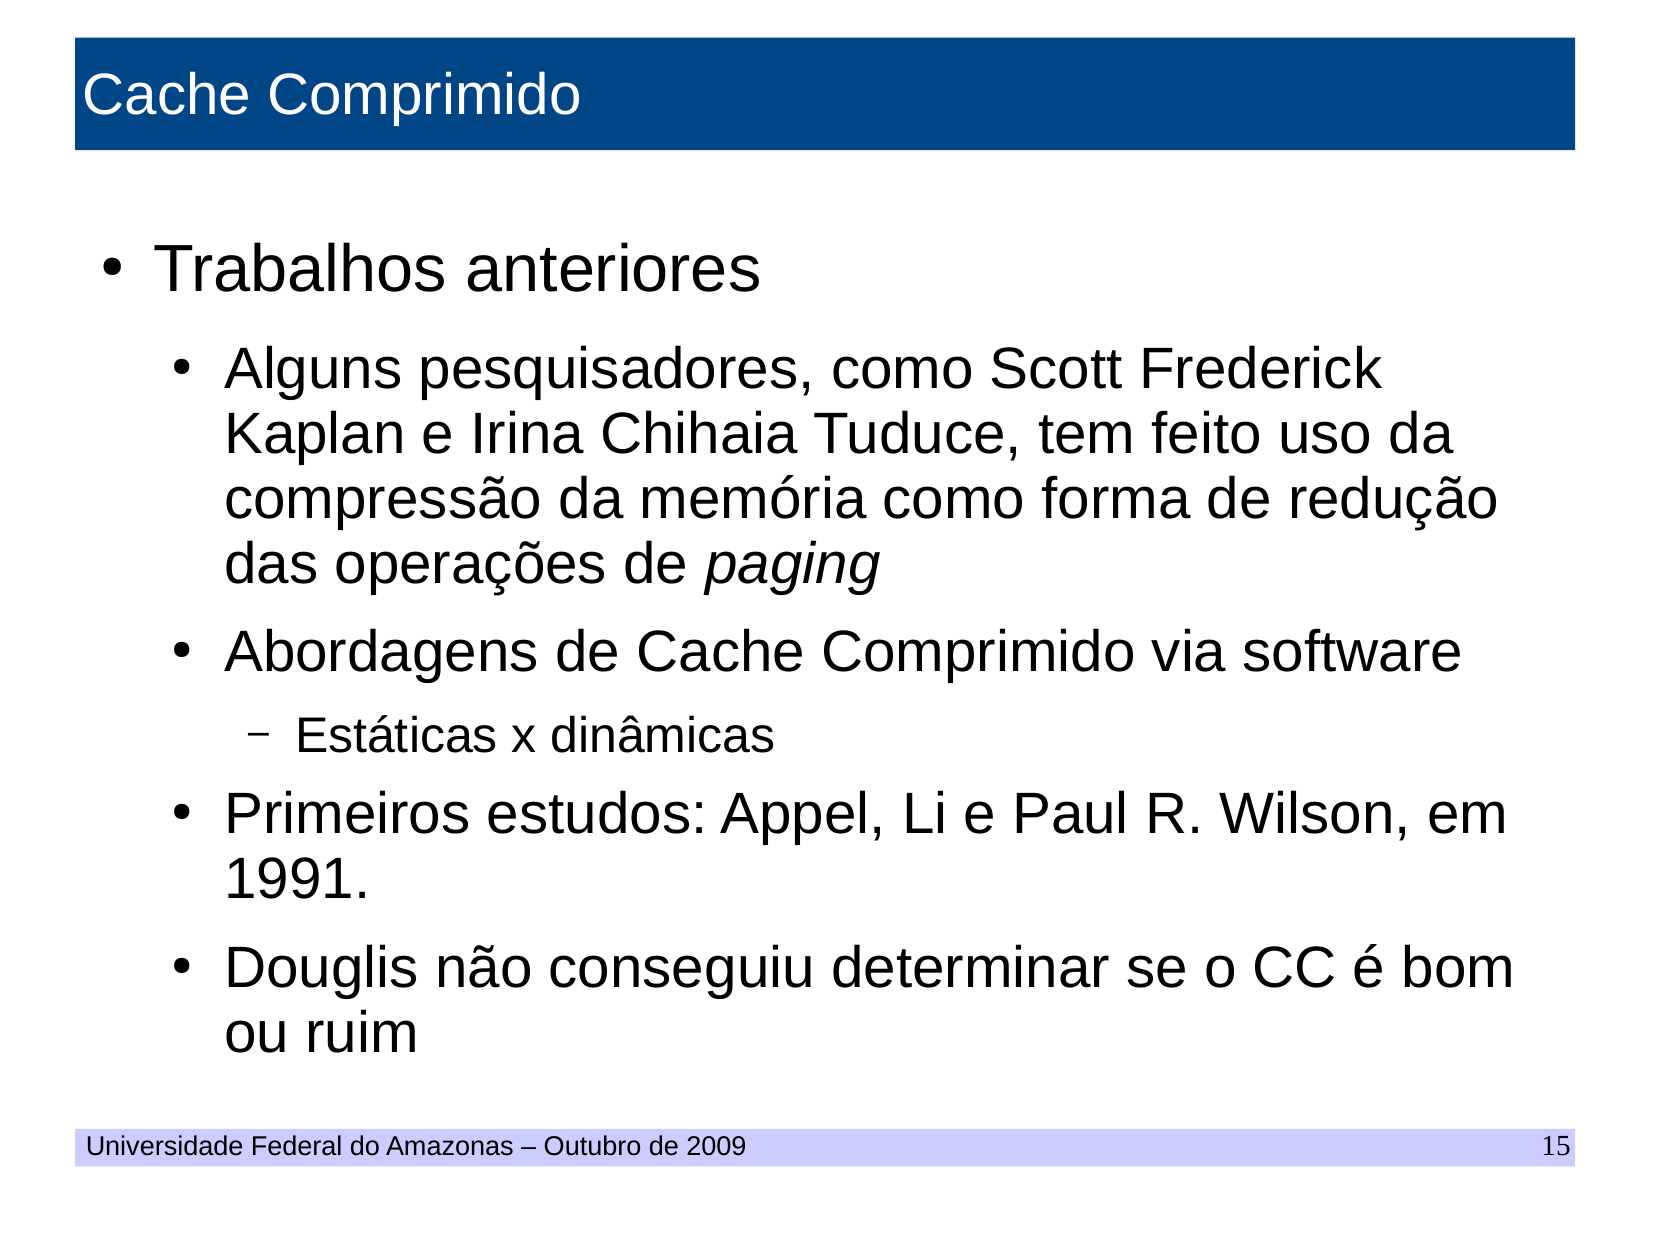

# Cache Comprimido
Trabalhos anteriores
Alguns pesquisadores, como Scott Frederick Kaplan e Irina Chihaia Tuduce, tem feito uso da compressão da memória como forma de redução das operações de paging
Abordagens de Cache Comprimido via software
Estáticas x dinâmicas
Primeiros estudos: Appel, Li e Paul R. Wilson, em 1991.
Douglis não conseguiu determinar se o CC é bom ou ruim
15